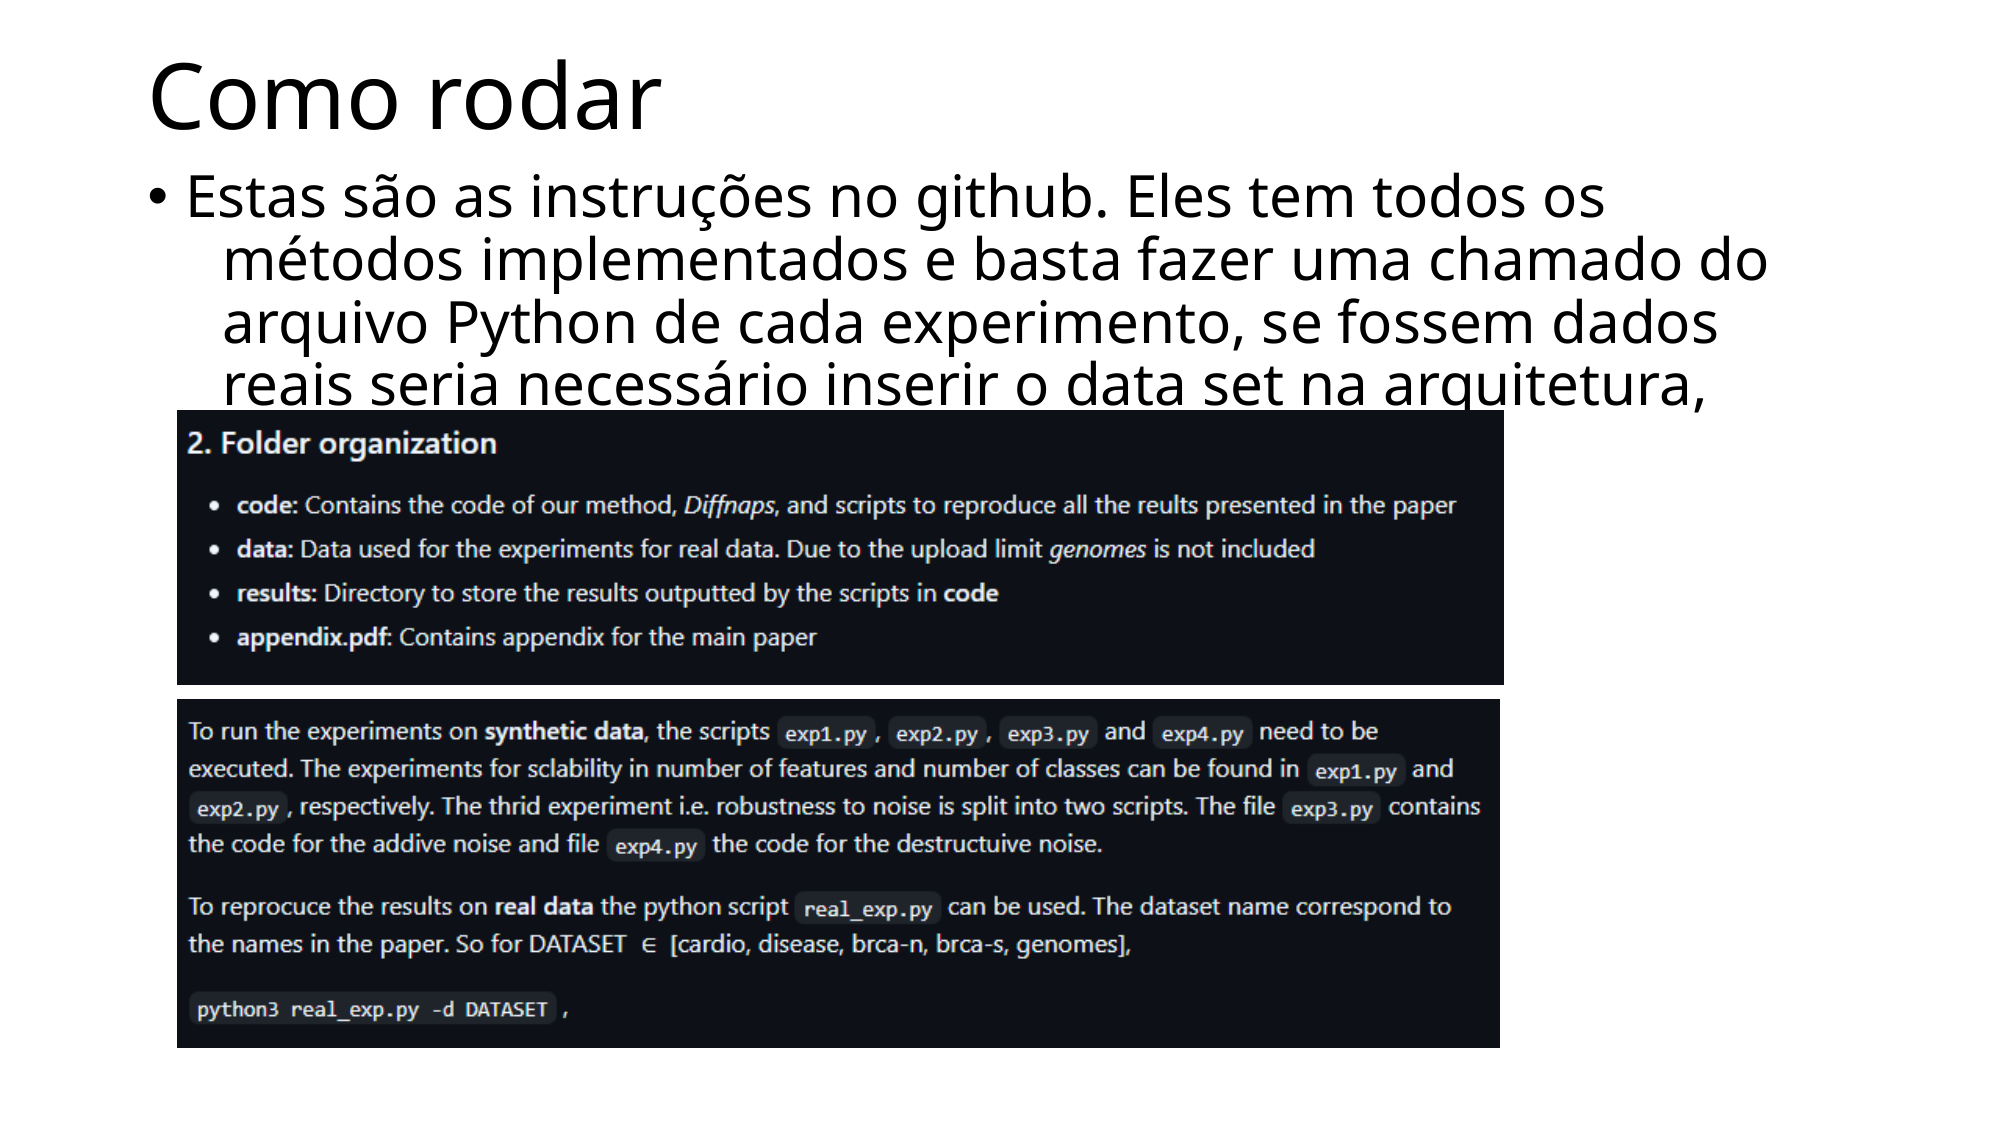

Como rodar
Estas são as instruções no github. Eles tem todos os métodos implementados e basta fazer uma chamado do arquivo Python de cada experimento, se fossem dados reais seria necessário inserir o data set na arquitetura, dentro da pasta DATA